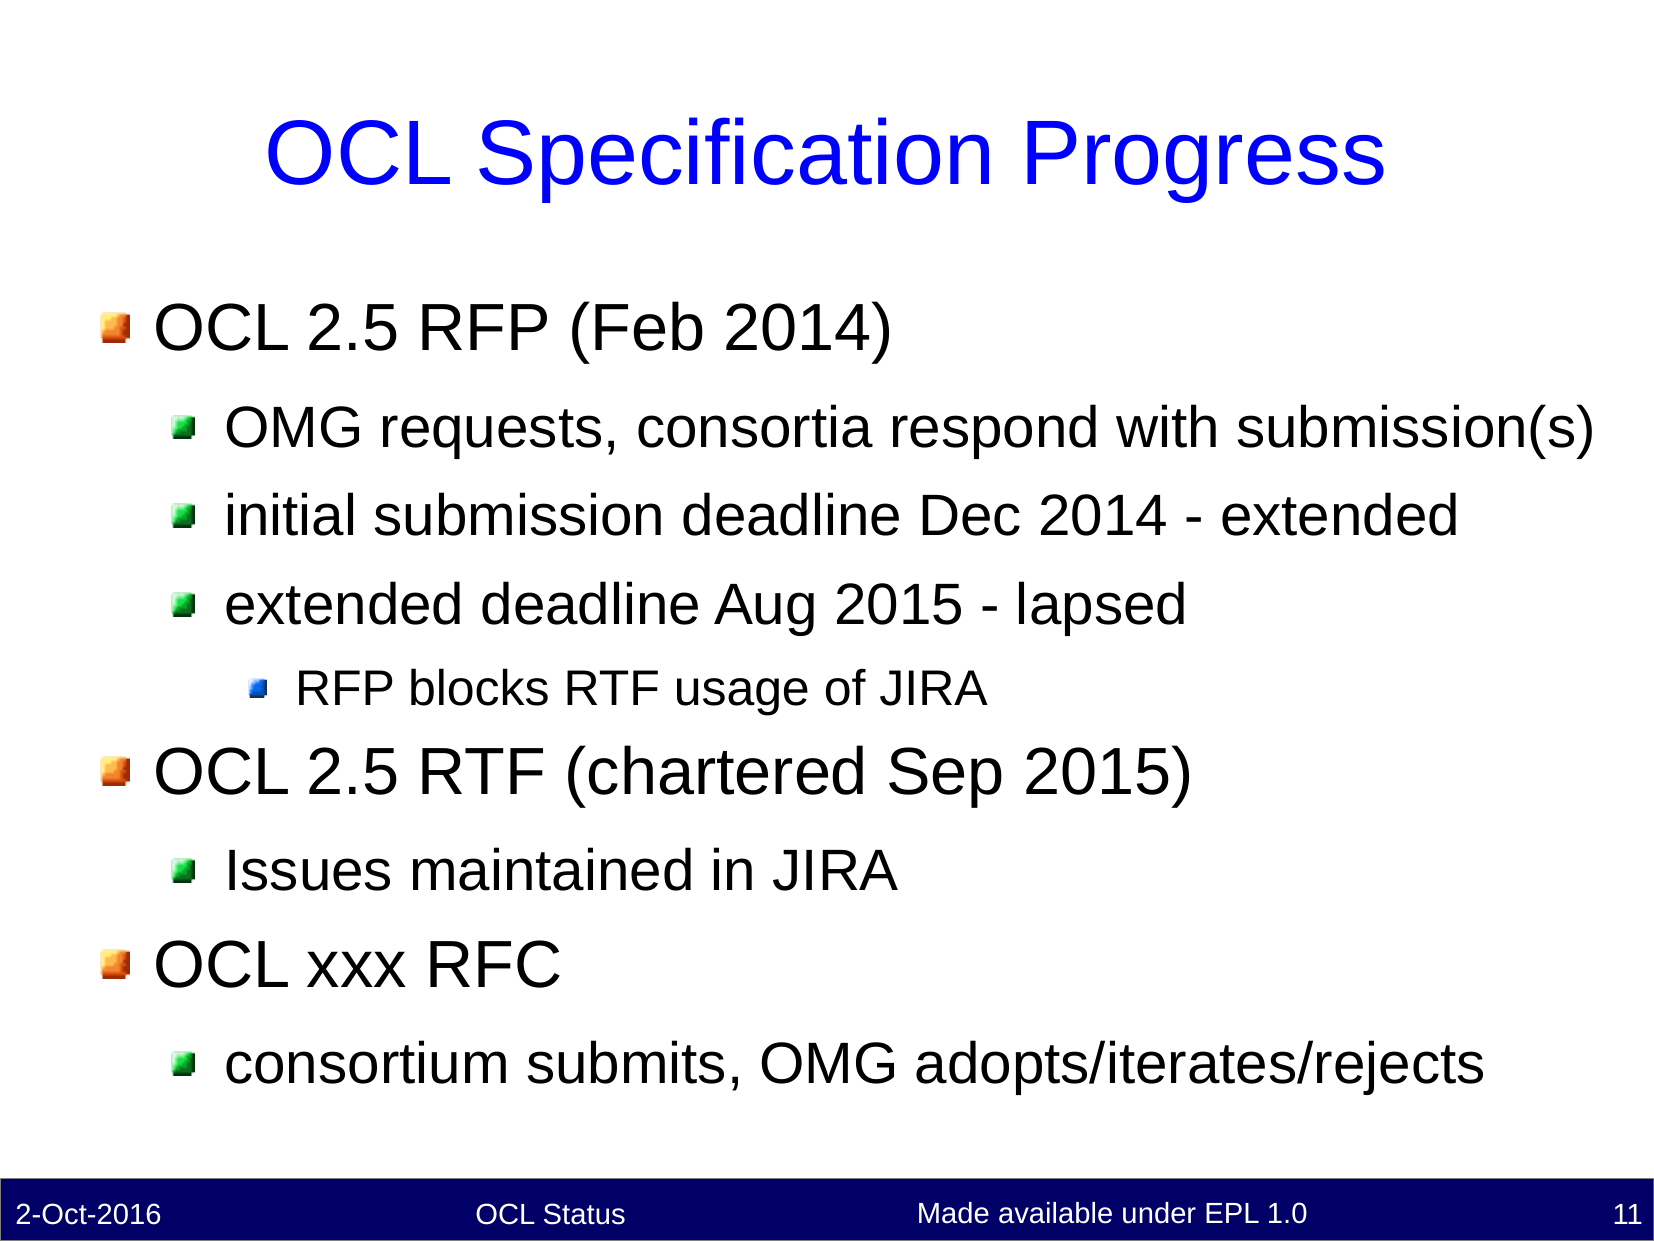

# OCL Specification Progress
OCL 2.5 RFP (Feb 2014)
OMG requests, consortia respond with submission(s)
initial submission deadline Dec 2014 - extended
extended deadline Aug 2015 - lapsed
RFP blocks RTF usage of JIRA
OCL 2.5 RTF (chartered Sep 2015)
Issues maintained in JIRA
OCL xxx RFC
consortium submits, OMG adopts/iterates/rejects
2-Oct-2016
OCL Status
11